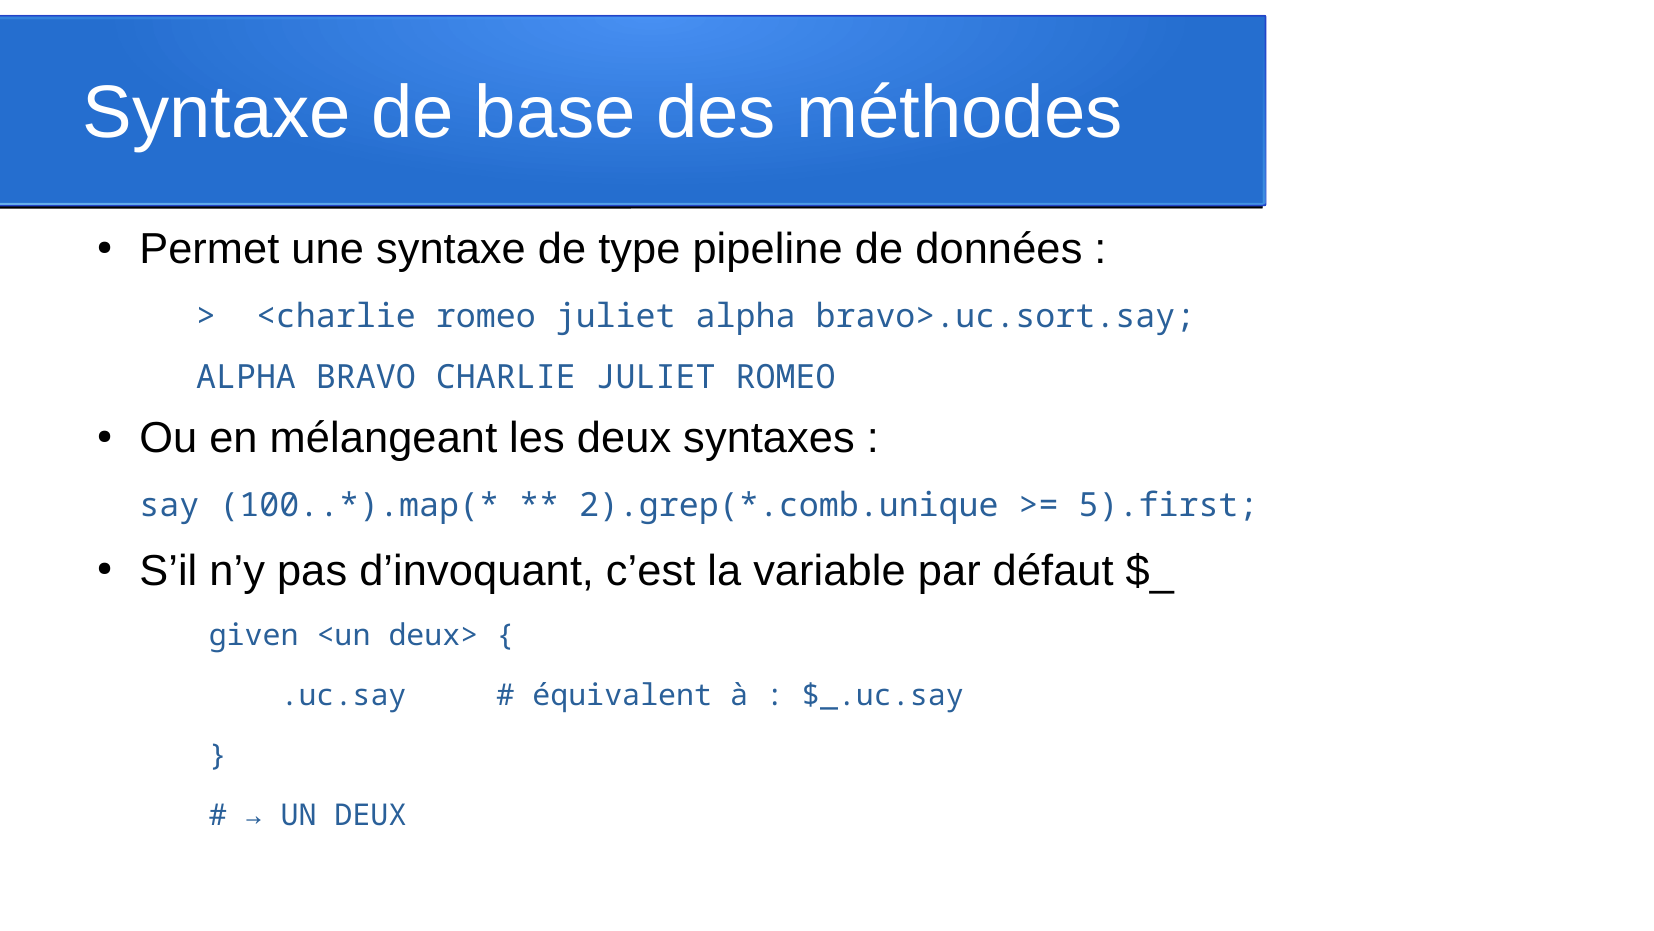

# Syntaxe de base des méthodes
Permet une syntaxe de type pipeline de données :
> <charlie romeo juliet alpha bravo>.uc.sort.say;
ALPHA BRAVO CHARLIE JULIET ROMEO
Ou en mélangeant les deux syntaxes :
say (100..*).map(* ** 2).grep(*.comb.unique >= 5).first;
S’il n’y pas d’invoquant, c’est la variable par défaut $_
 given <un deux> {
 .uc.say # équivalent à : $_.uc.say
 }
 # → UN DEUX